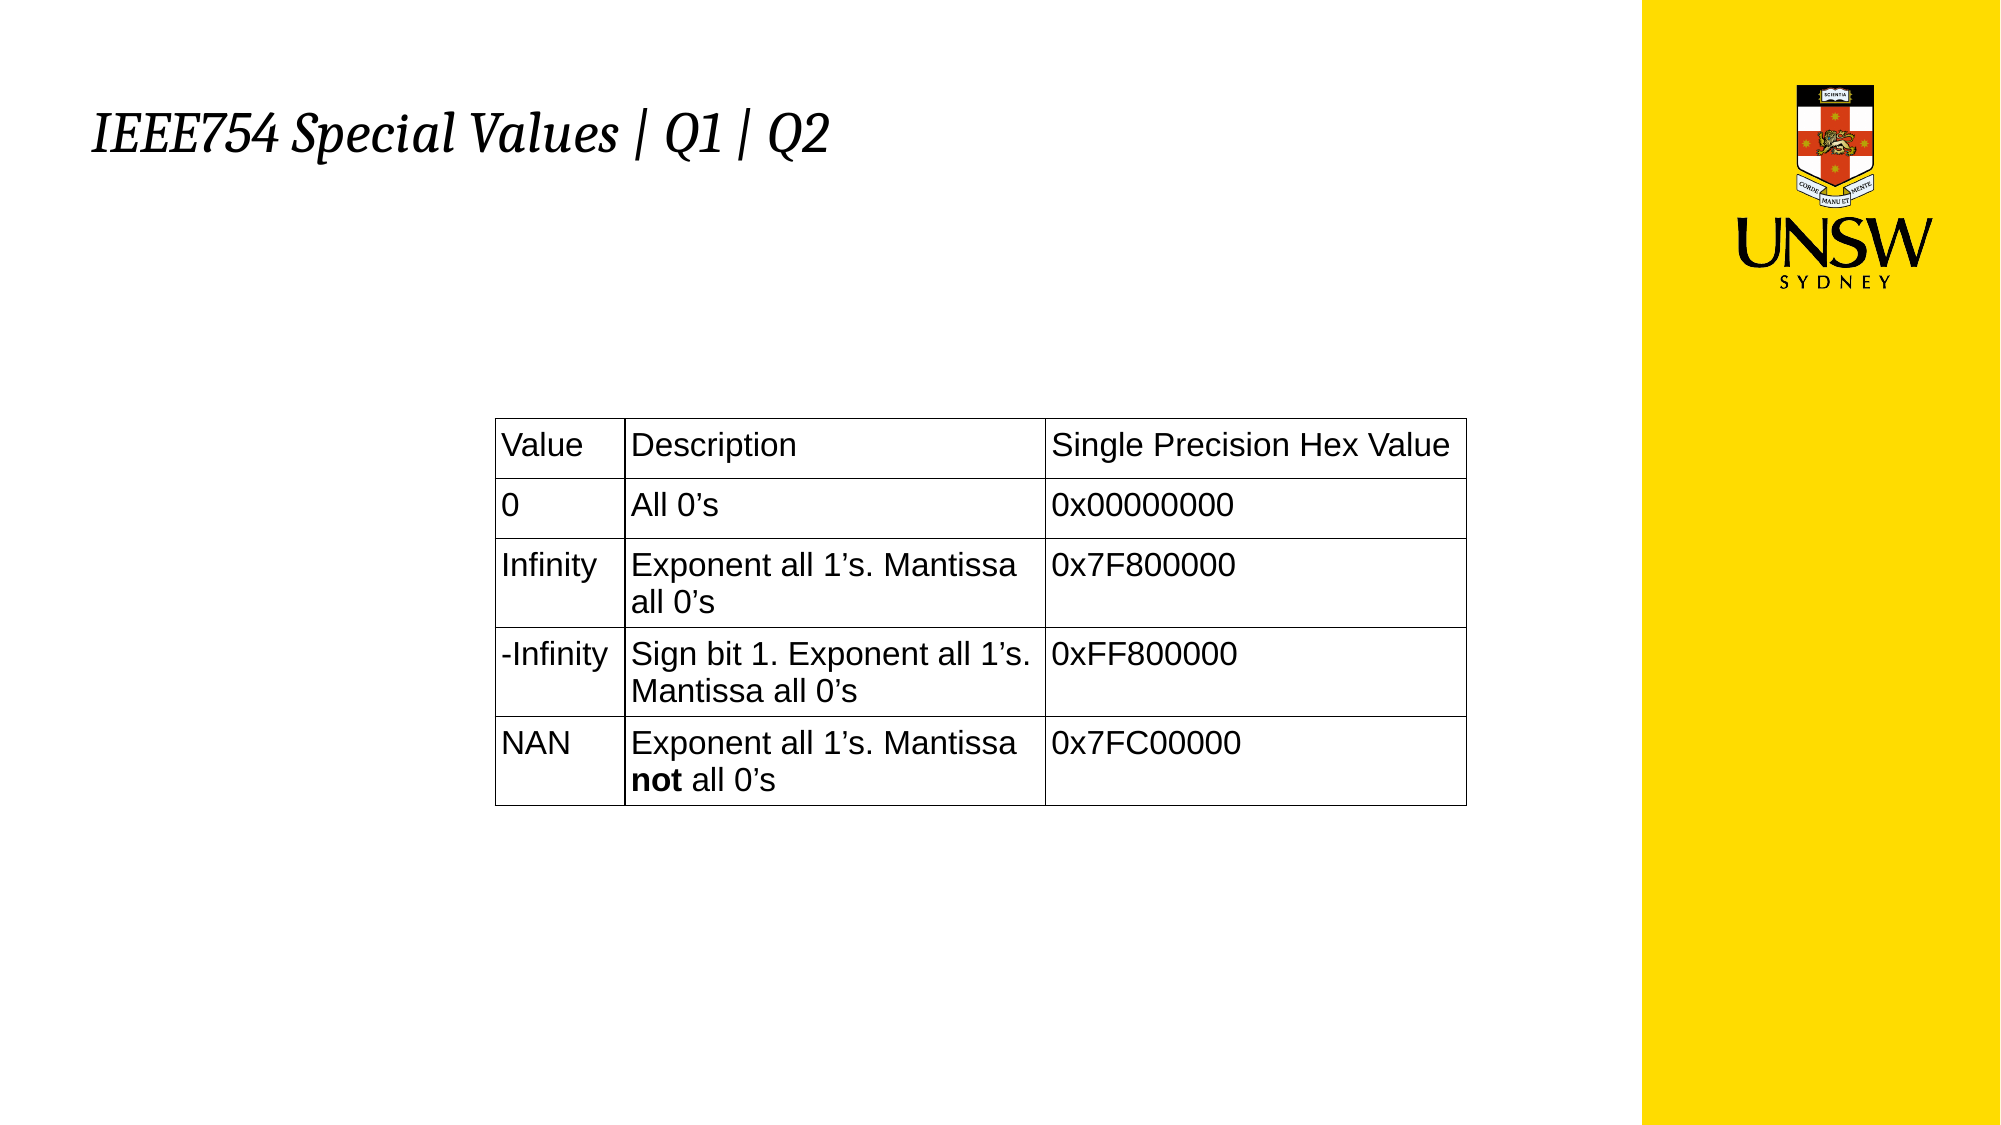

# IEEE754 Special Values | Q1 | Q2
| Value | Description | Single Precision Hex Value |
| --- | --- | --- |
| 0 | All 0’s | 0x00000000 |
| Infinity | Exponent all 1’s. Mantissa all 0’s | 0x7F800000 |
| -Infinity | Sign bit 1. Exponent all 1’s. Mantissa all 0’s | 0xFF800000 |
| NAN | Exponent all 1’s. Mantissa not all 0’s | 0x7FC00000 |